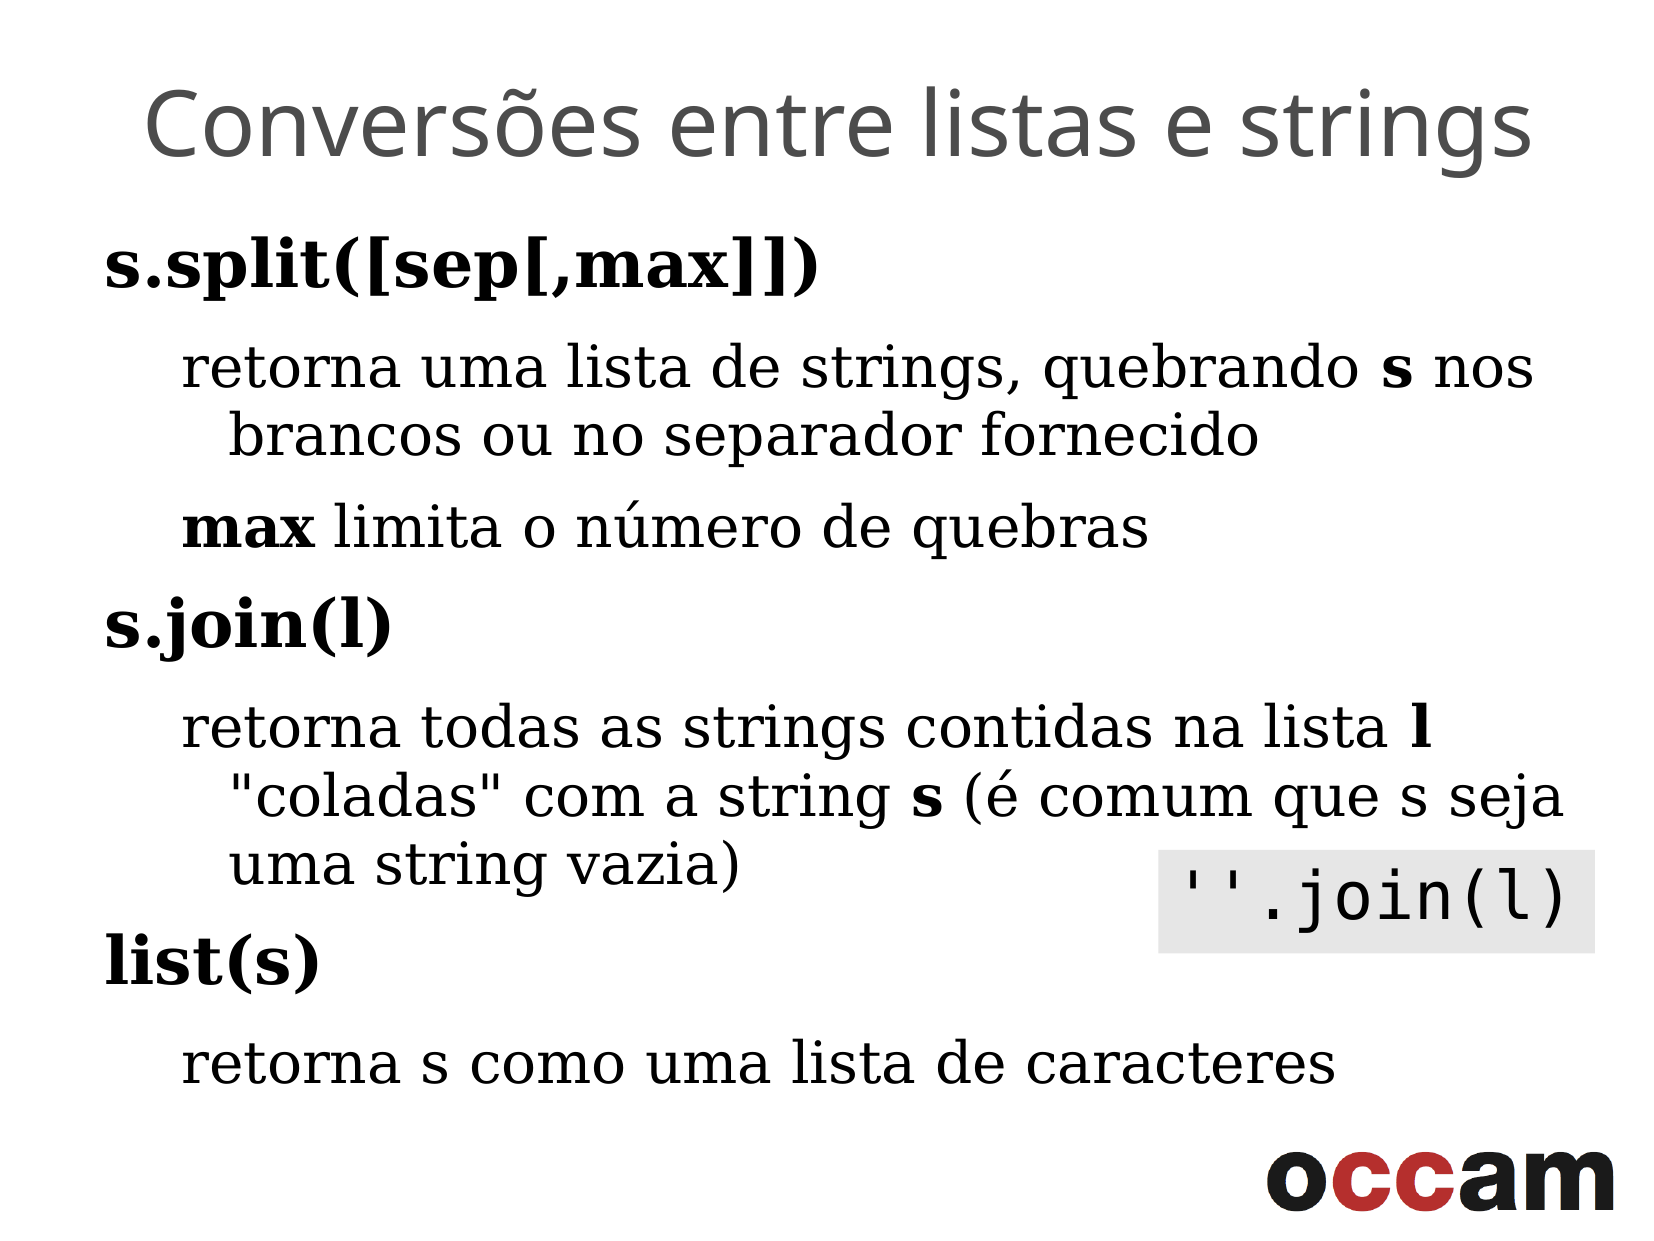

# Conversões entre listas e strings
s.split([sep[,max]])
retorna uma lista de strings, quebrando s nos brancos ou no separador fornecido
max limita o número de quebras
s.join(l)
retorna todas as strings contidas na lista l "coladas" com a string s (é comum que s seja uma string vazia)
list(s)
retorna s como uma lista de caracteres
''.join(l)